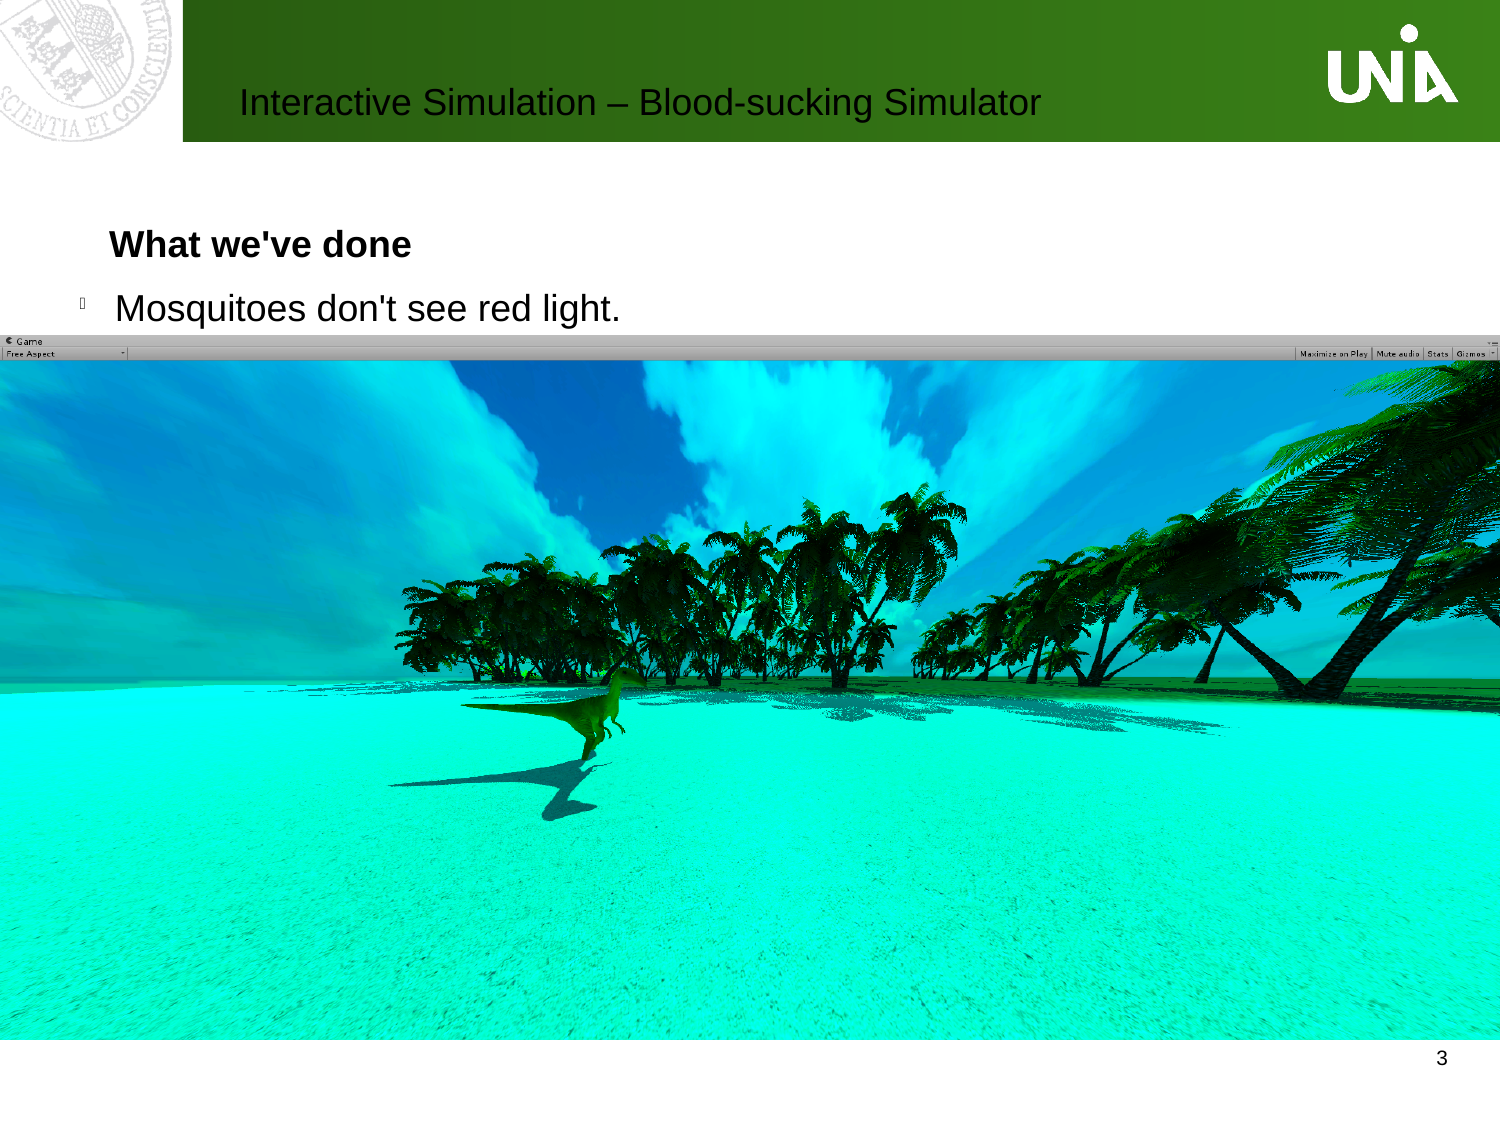

Interactive Simulation – Blood-sucking Simulator
What we've done
Mosquitoes don't see red light.